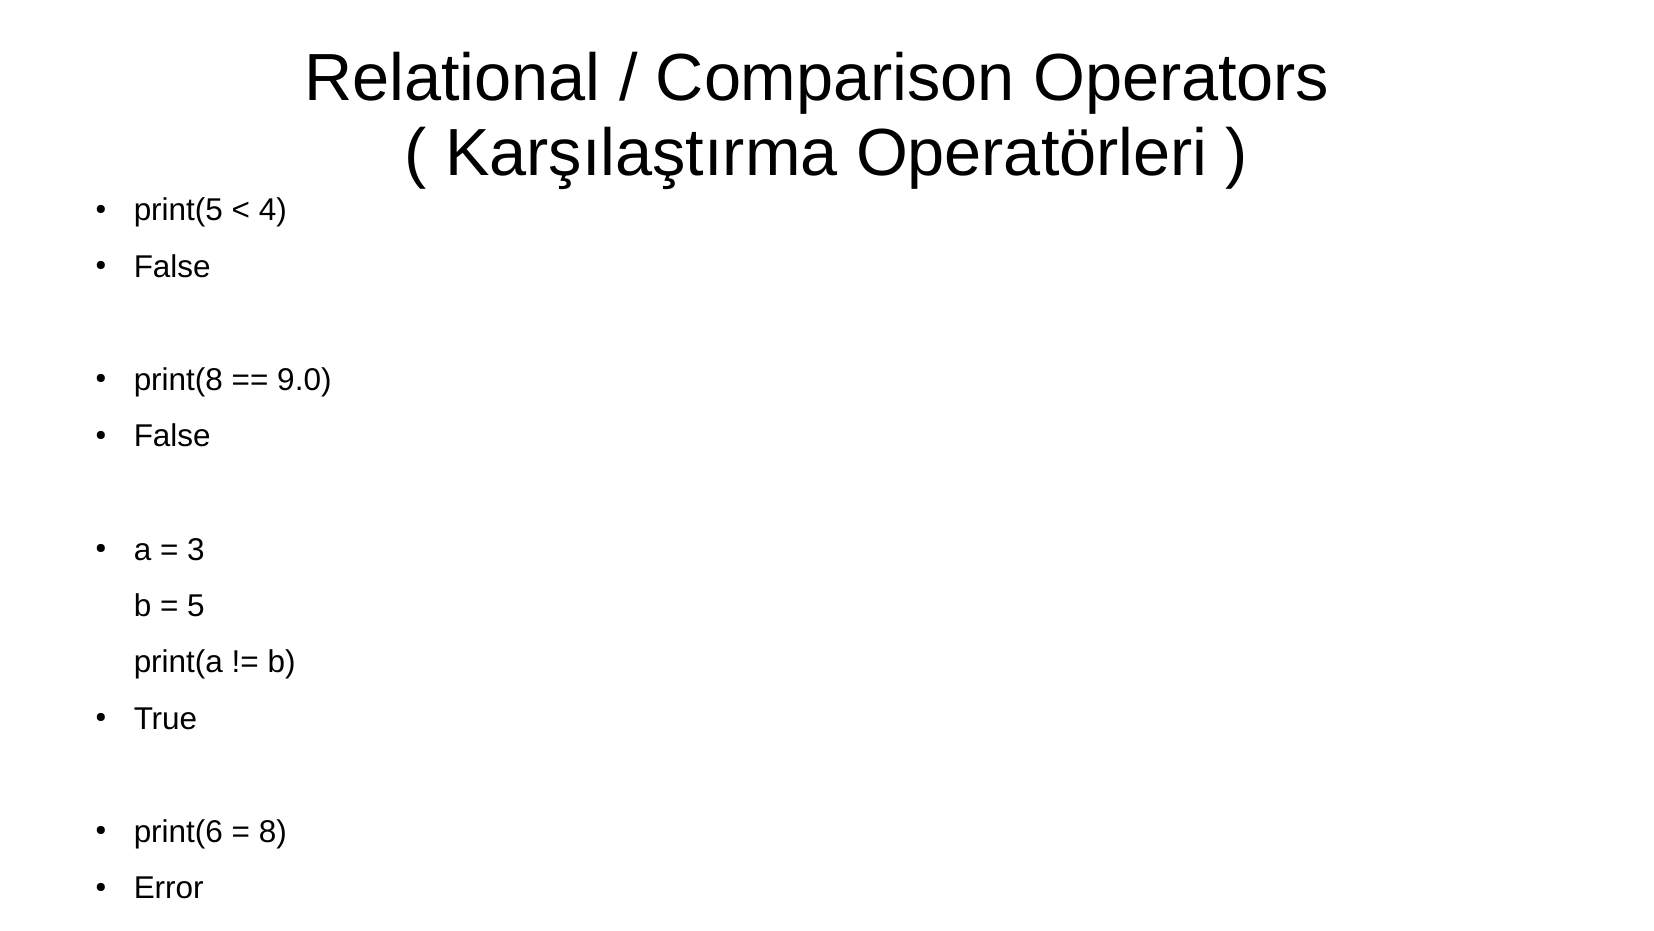

# Relational / Comparison Operators ( Karşılaştırma Operatörleri )
print(5 < 4)
False
print(8 == 9.0)
False
a = 3
b = 5
print(a != b)
True
print(6 = 8)
Error